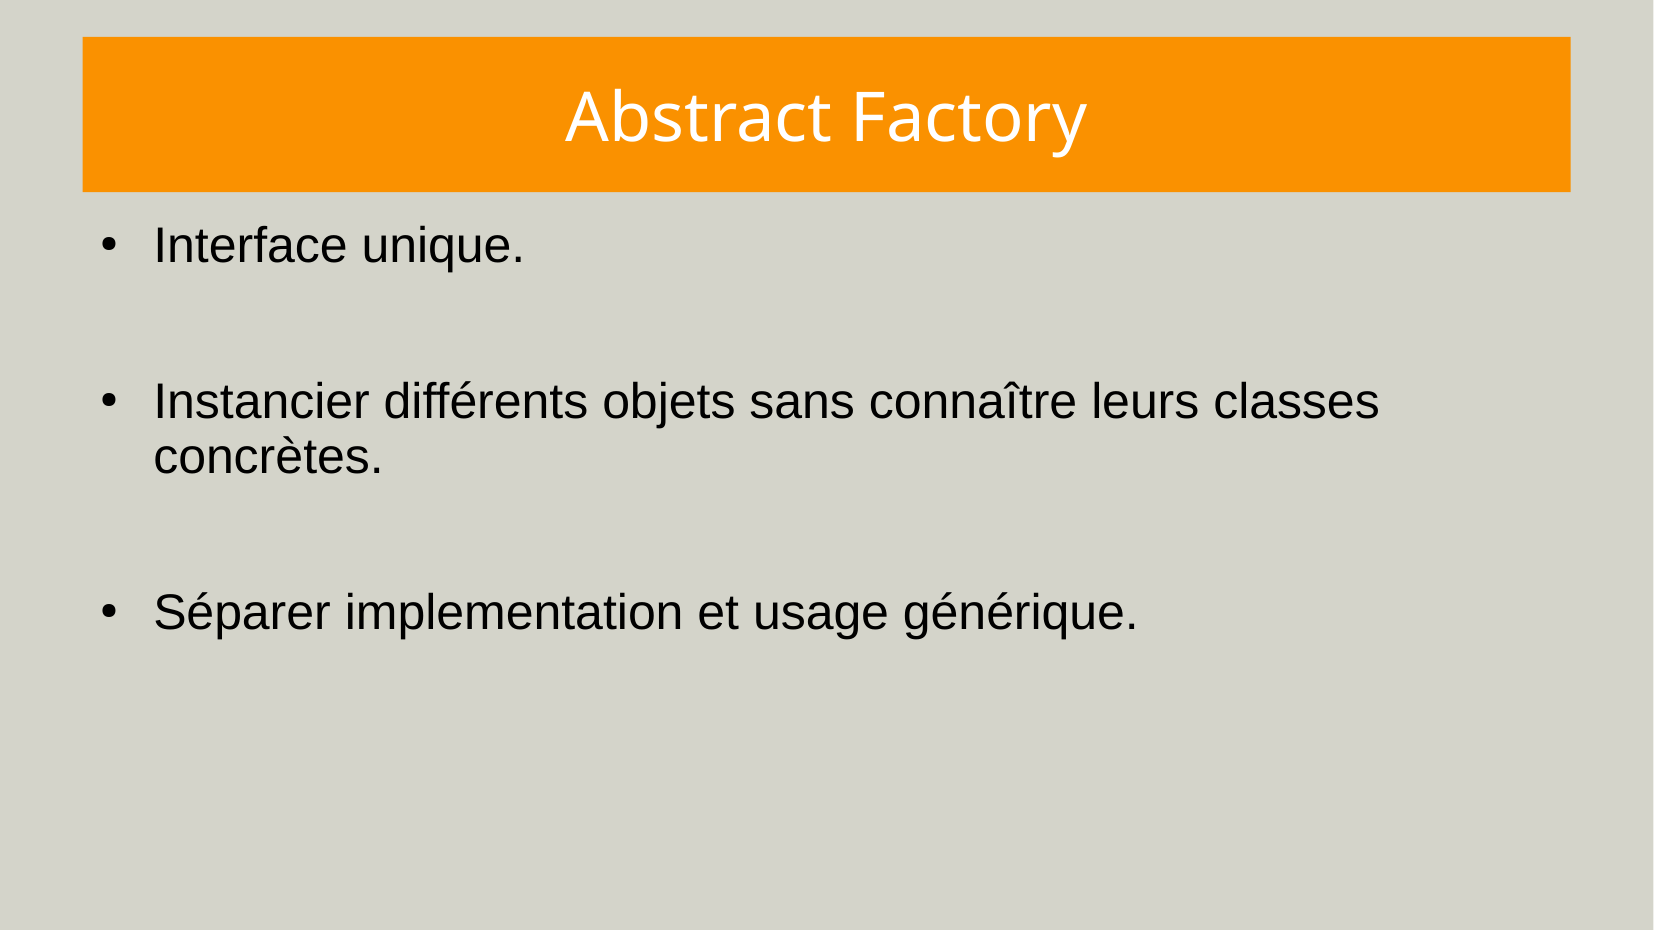

# Abstract Factory
Interface unique.
Instancier différents objets sans connaître leurs classes concrètes.
Séparer implementation et usage générique.